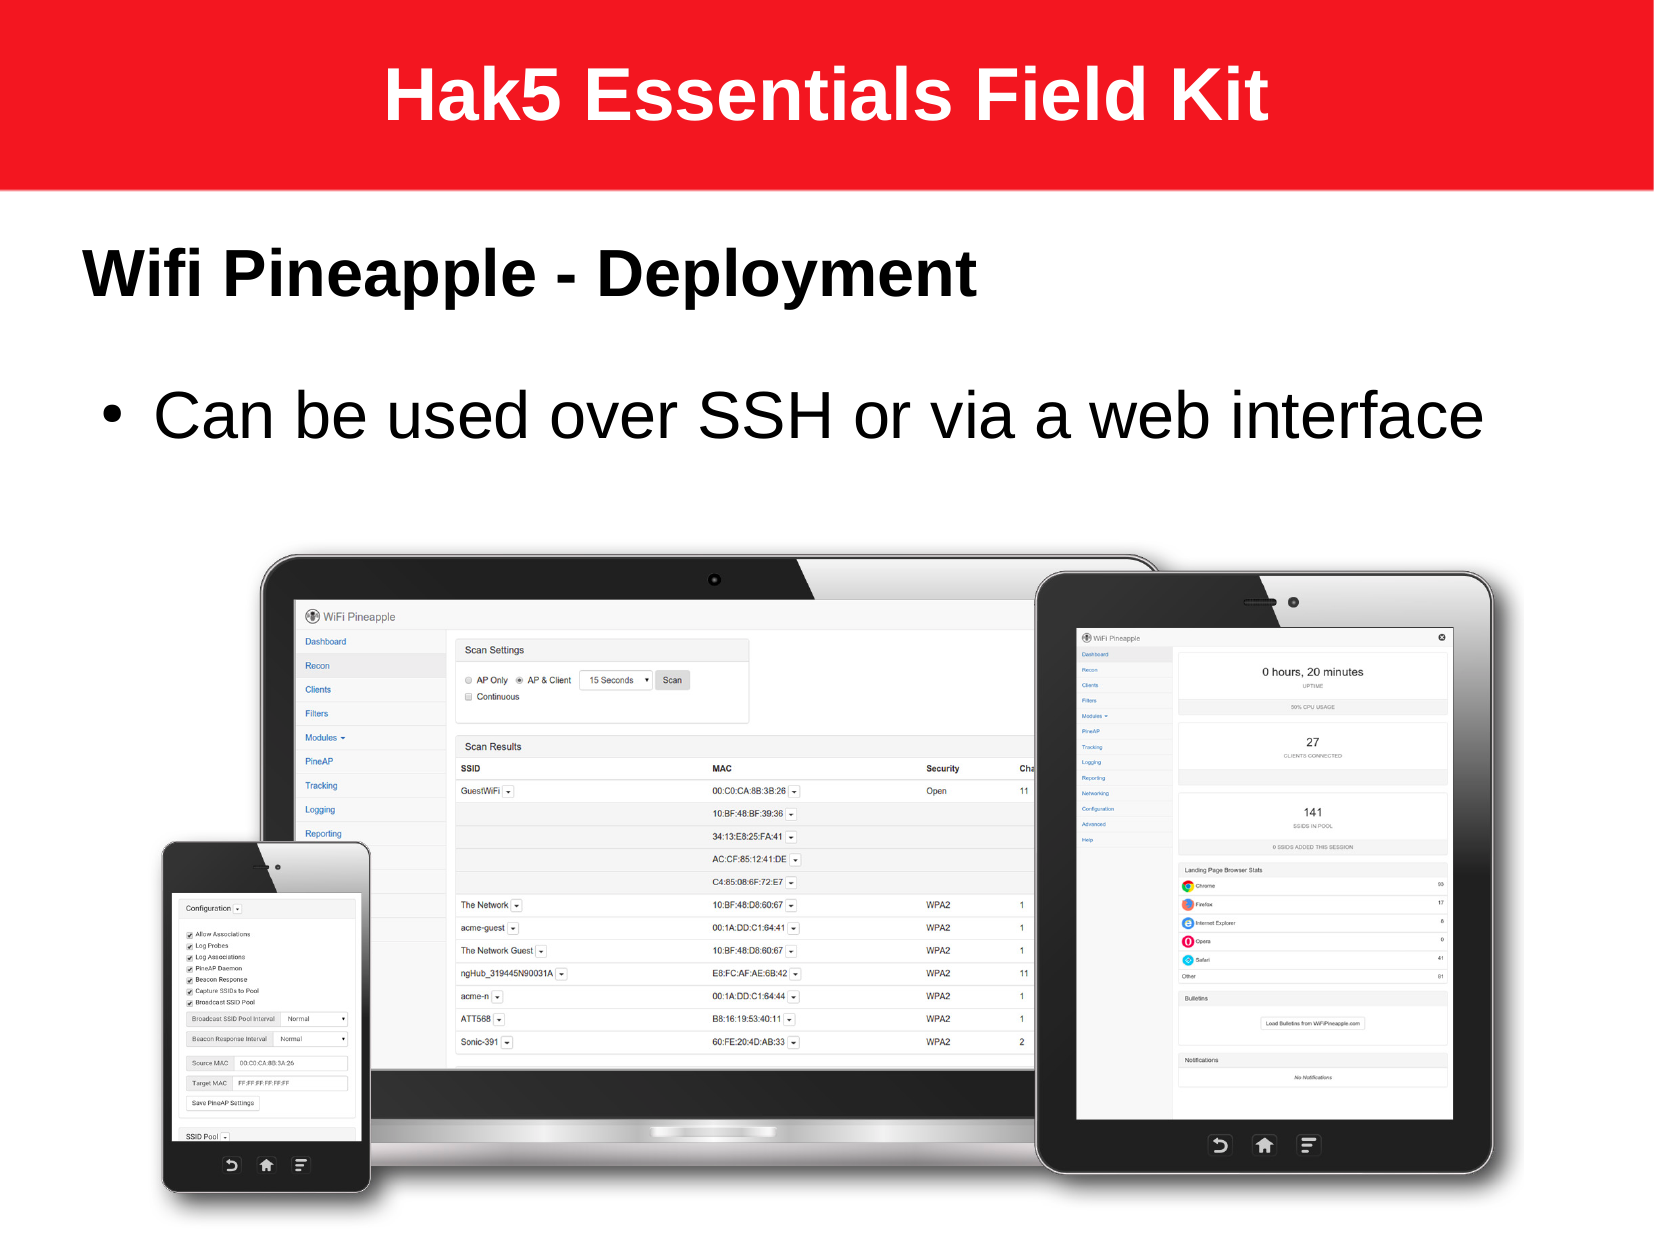

# Hak5 Essentials Field Kit
Wifi Pineapple - Deployment
Can be used over SSH or via a web interface